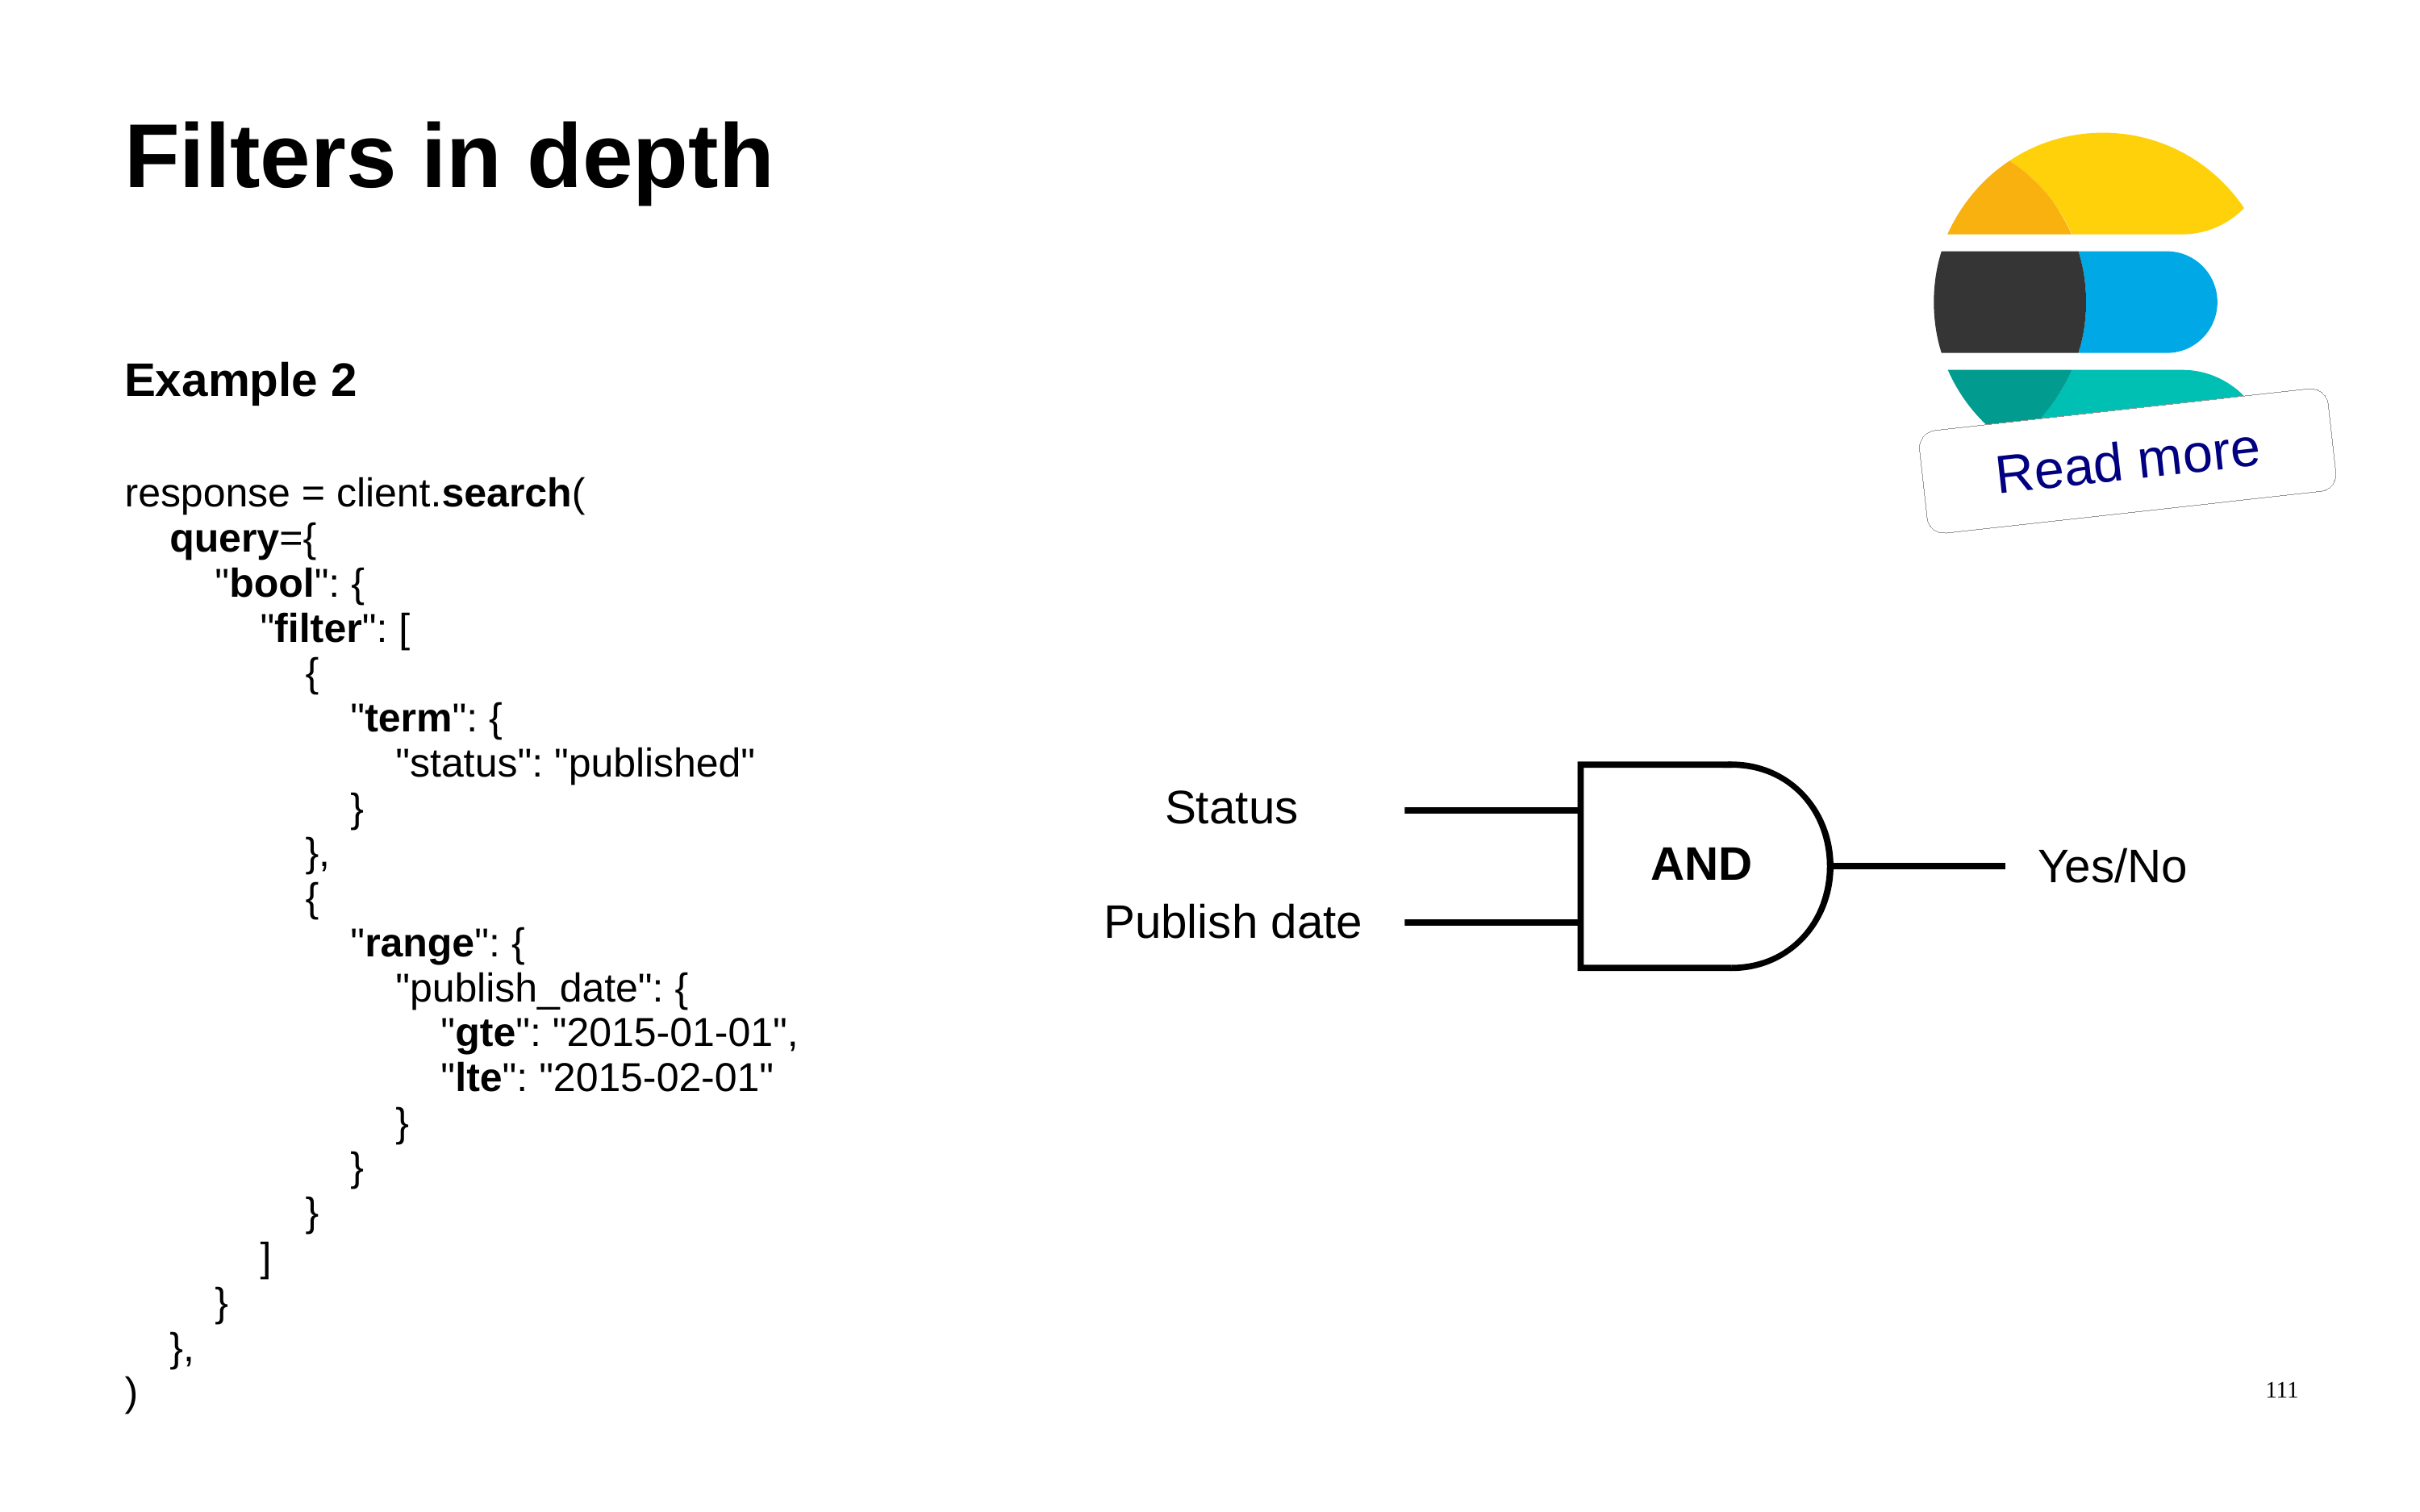

Filters in depth
Example 2
Read more
response = client.search(
 query={
 "bool": {
 "filter": [
 {
 "term": {
 "status": "published"
 }
 },
 {
 "range": {
 "publish_date": {
 "gte": "2015-01-01",
 "lte": "2015-02-01"
 }
 }
 }
 ]
 }
 },
)
Status
AND
Yes/No
Publish date
111